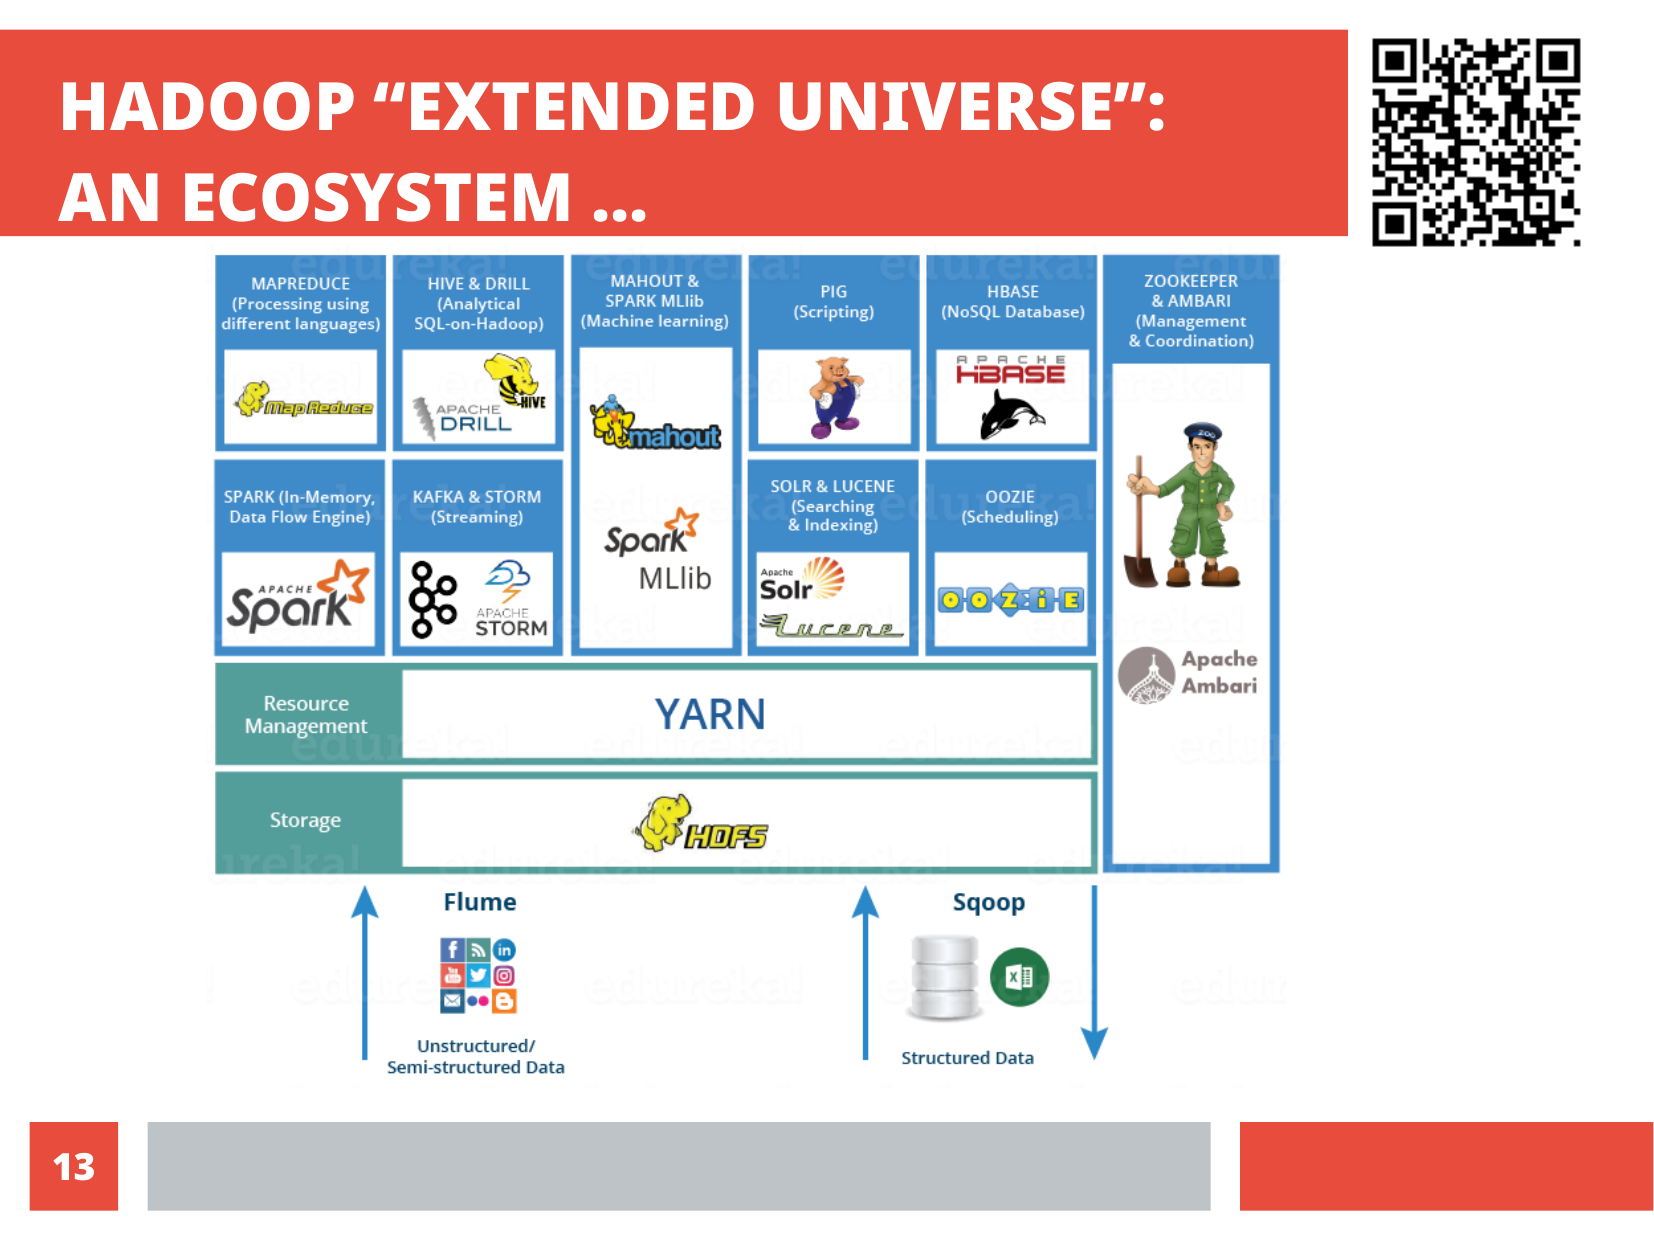

# HADOOP “EXTENDED UNIVERSE”: AN ECOSYSTEM ...
13